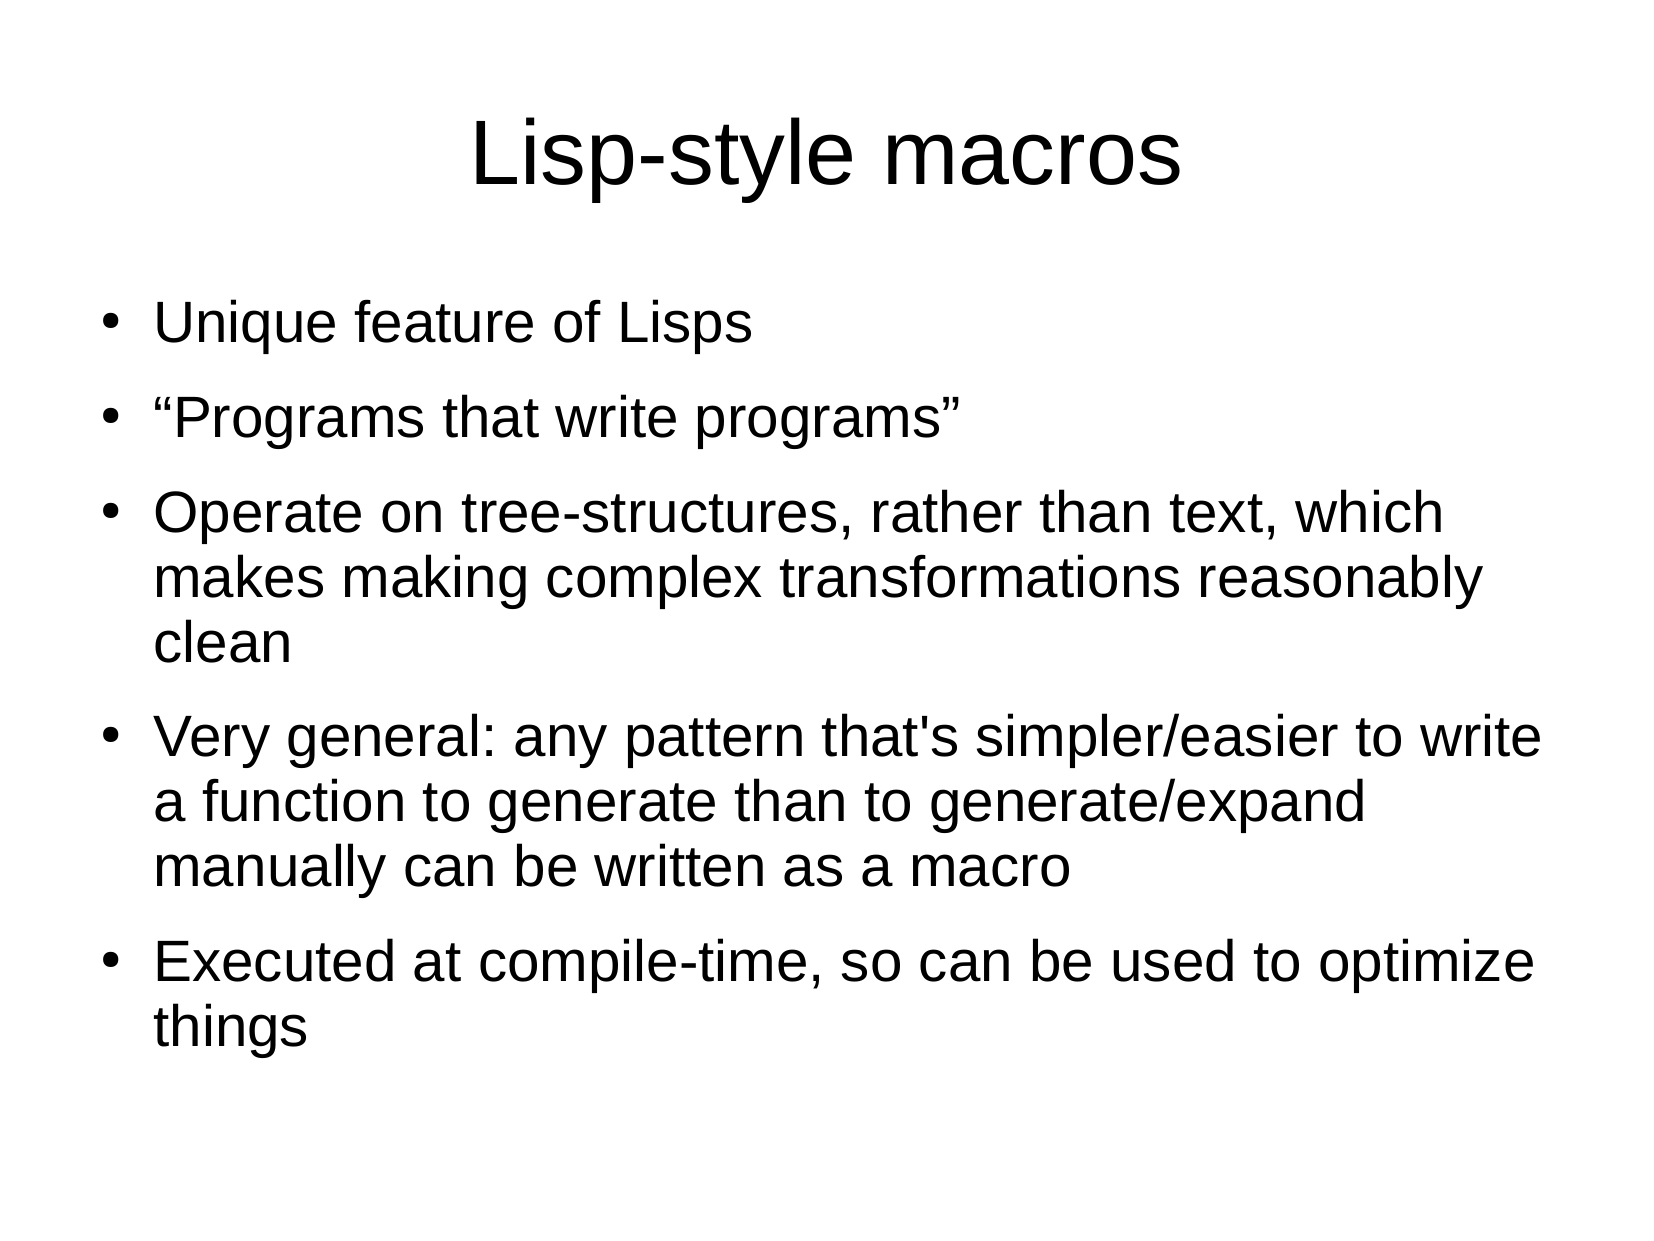

# Lisp-style macros
Unique feature of Lisps
“Programs that write programs”
Operate on tree-structures, rather than text, which makes making complex transformations reasonably clean
Very general: any pattern that's simpler/easier to write a function to generate than to generate/expand manually can be written as a macro
Executed at compile-time, so can be used to optimize things